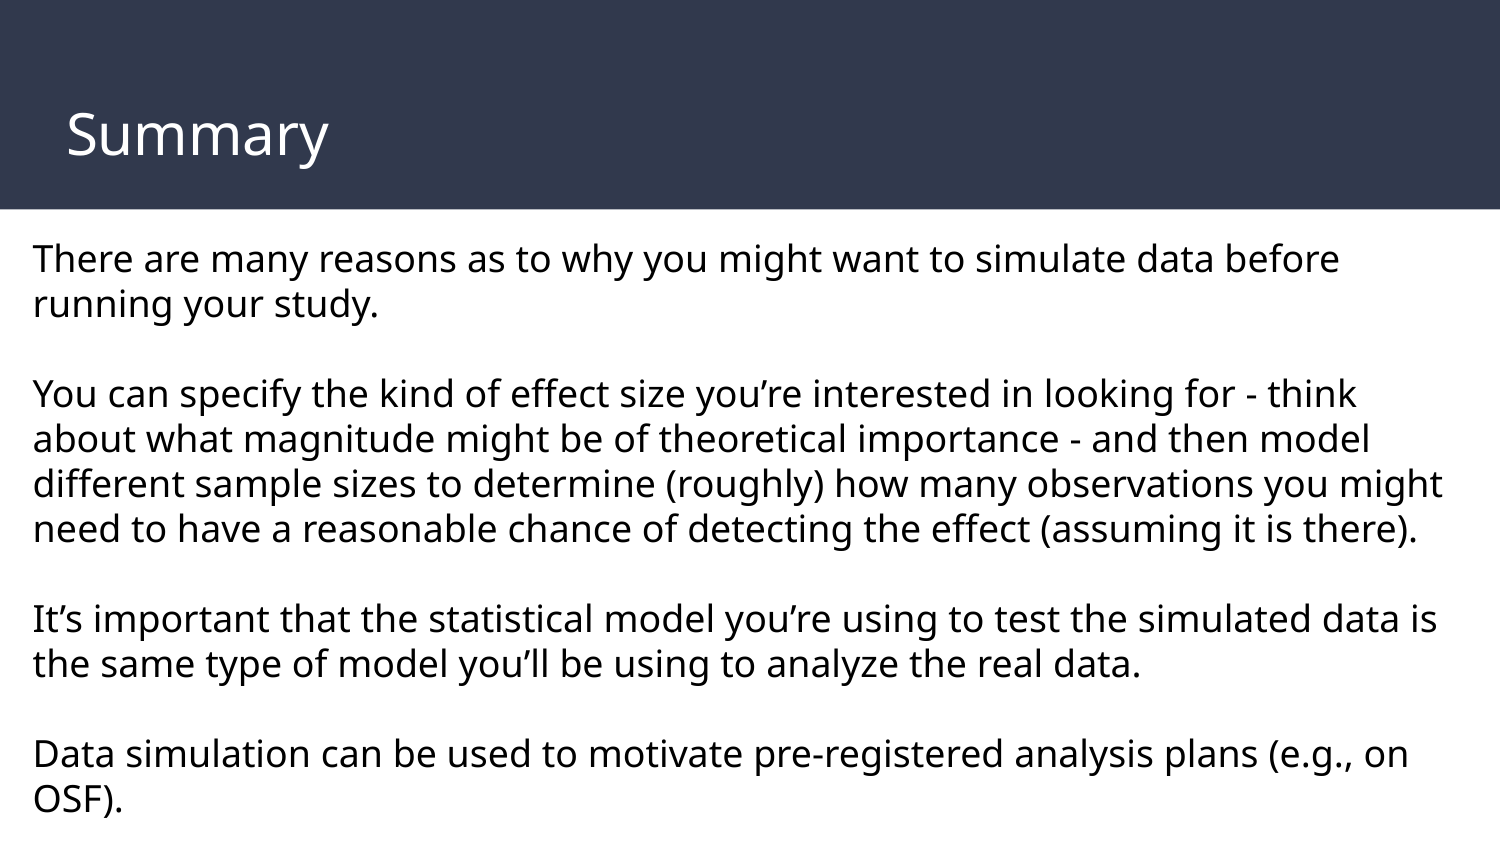

# Summary
There are many reasons as to why you might want to simulate data before running your study.
You can specify the kind of effect size you’re interested in looking for - think about what magnitude might be of theoretical importance - and then model different sample sizes to determine (roughly) how many observations you might need to have a reasonable chance of detecting the effect (assuming it is there).
It’s important that the statistical model you’re using to test the simulated data is the same type of model you’ll be using to analyze the real data.
Data simulation can be used to motivate pre-registered analysis plans (e.g., on OSF).